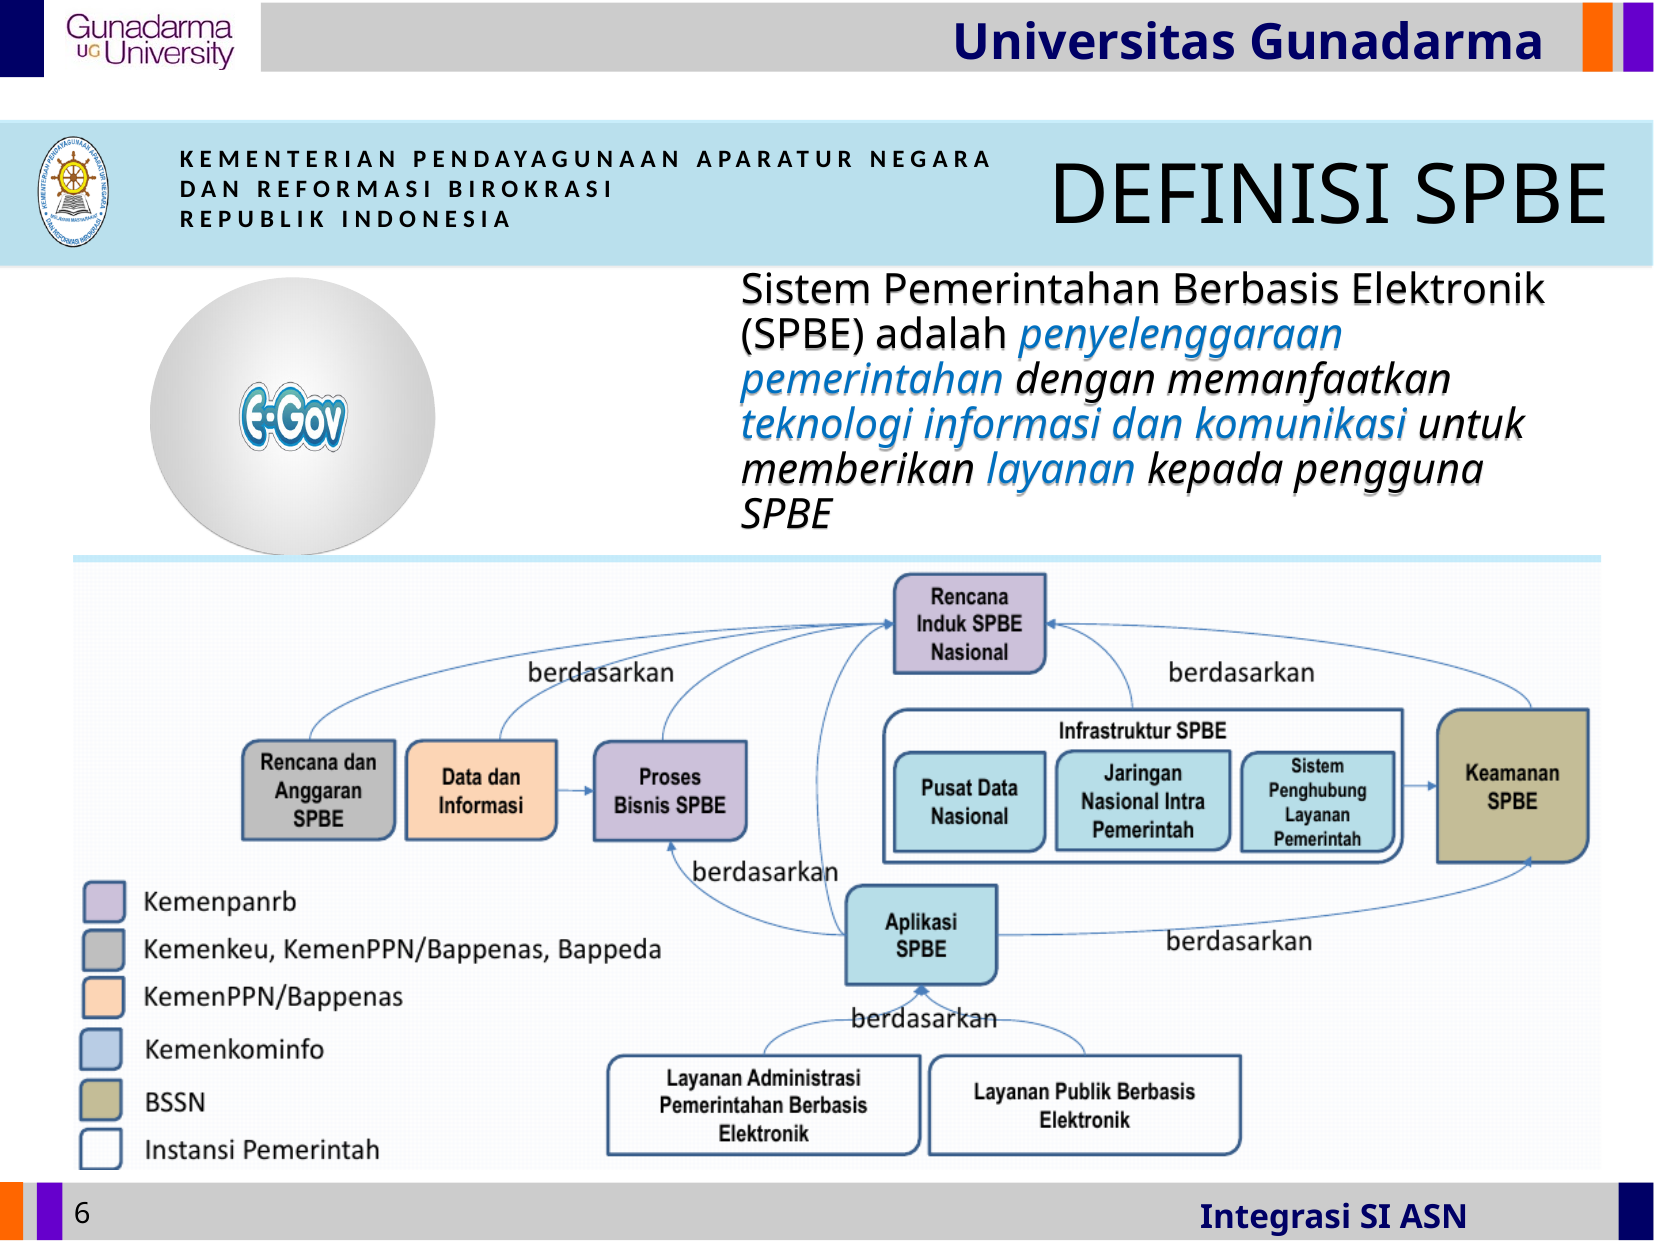

DEFINISI SPBE
KEMENTERIAN PENDAYAGUNAAN APARATUR NEGARA
DAN REFORMASI BIROKRASI
REPUBLIK INDONESIA
Sistem Pemerintahan Berbasis Elektronik (SPBE) adalah penyelenggaraan pemerintahan dengan memanfaatkan teknologi informasi dan komunikasi untuk memberikan layanan kepada pengguna SPBE